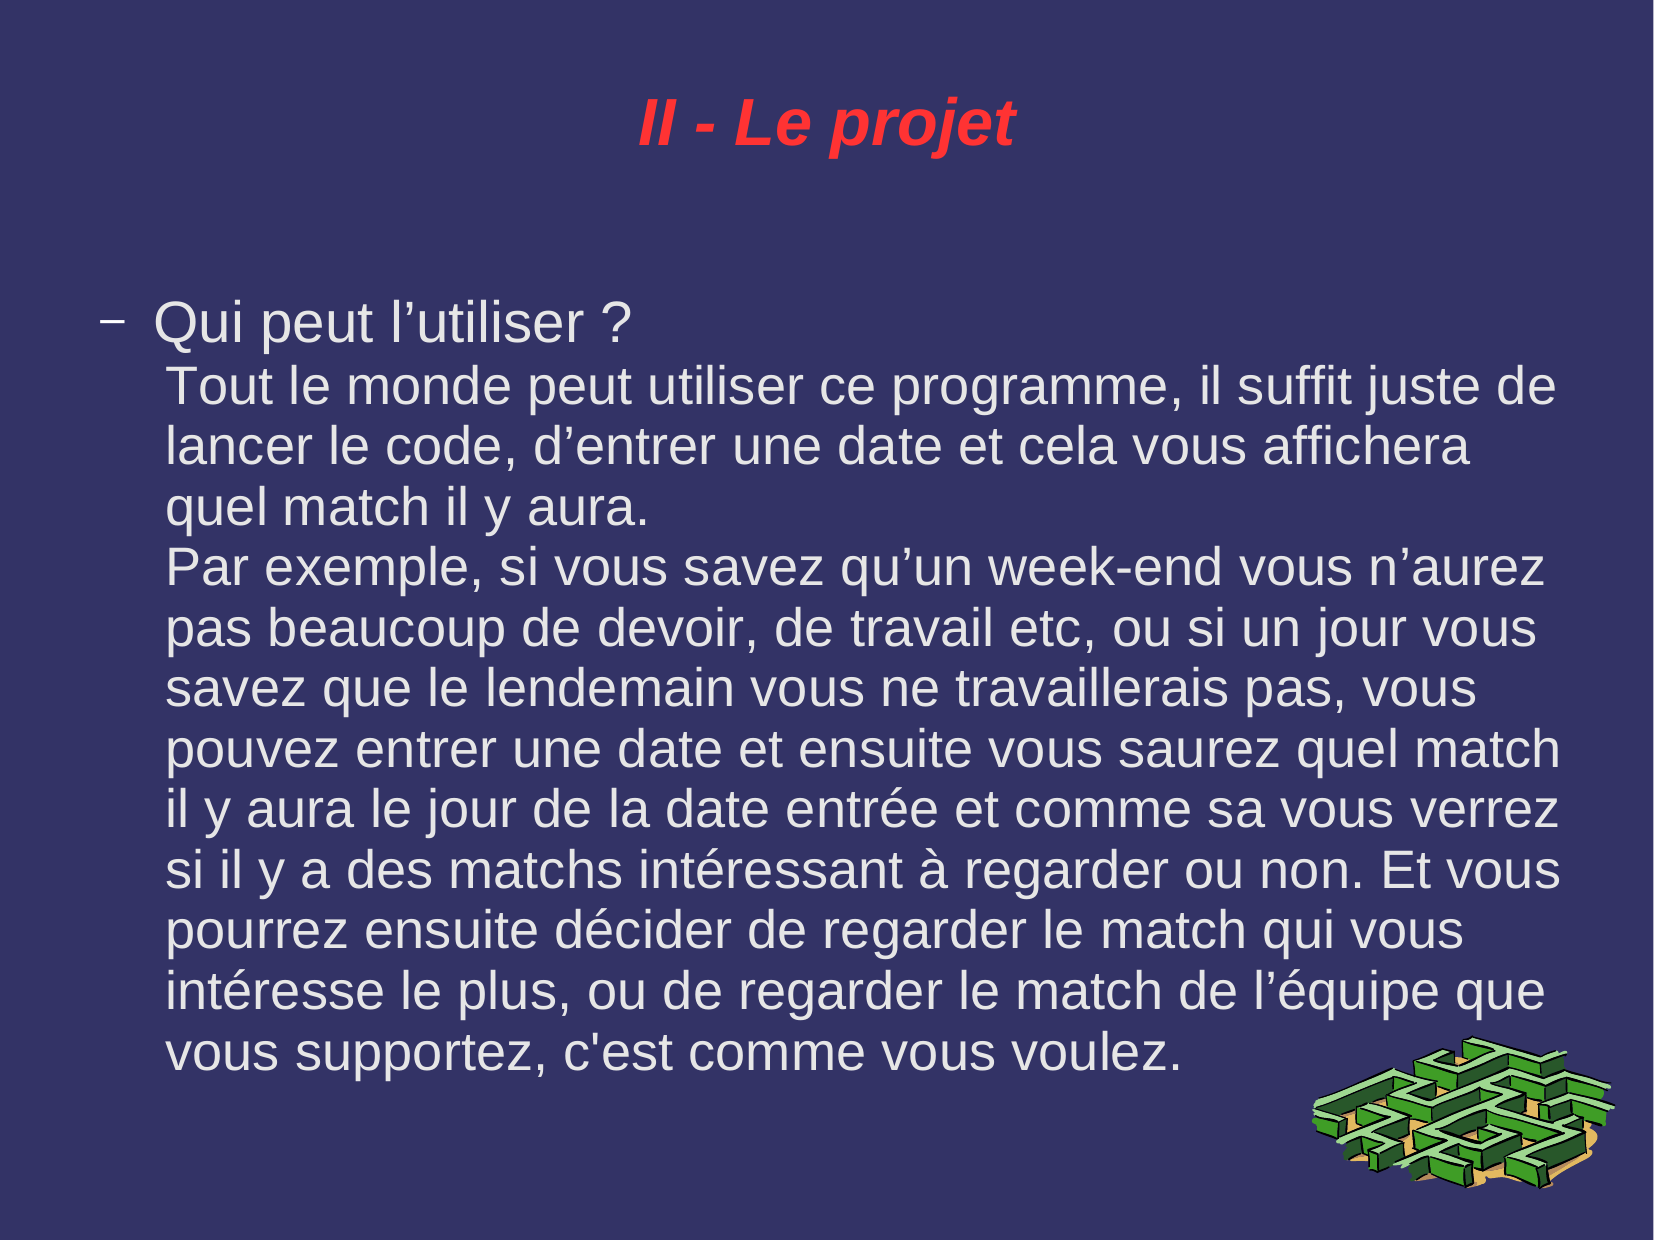

# II - Le projet
Qui peut l’utiliser ?
Tout le monde peut utiliser ce programme, il suffit juste de lancer le code, d’entrer une date et cela vous affichera quel match il y aura.
Par exemple, si vous savez qu’un week-end vous n’aurez pas beaucoup de devoir, de travail etc, ou si un jour vous savez que le lendemain vous ne travaillerais pas, vous pouvez entrer une date et ensuite vous saurez quel match il y aura le jour de la date entrée et comme sa vous verrez si il y a des matchs intéressant à regarder ou non. Et vous pourrez ensuite décider de regarder le match qui vous intéresse le plus, ou de regarder le match de l’équipe que vous supportez, c'est comme vous voulez.